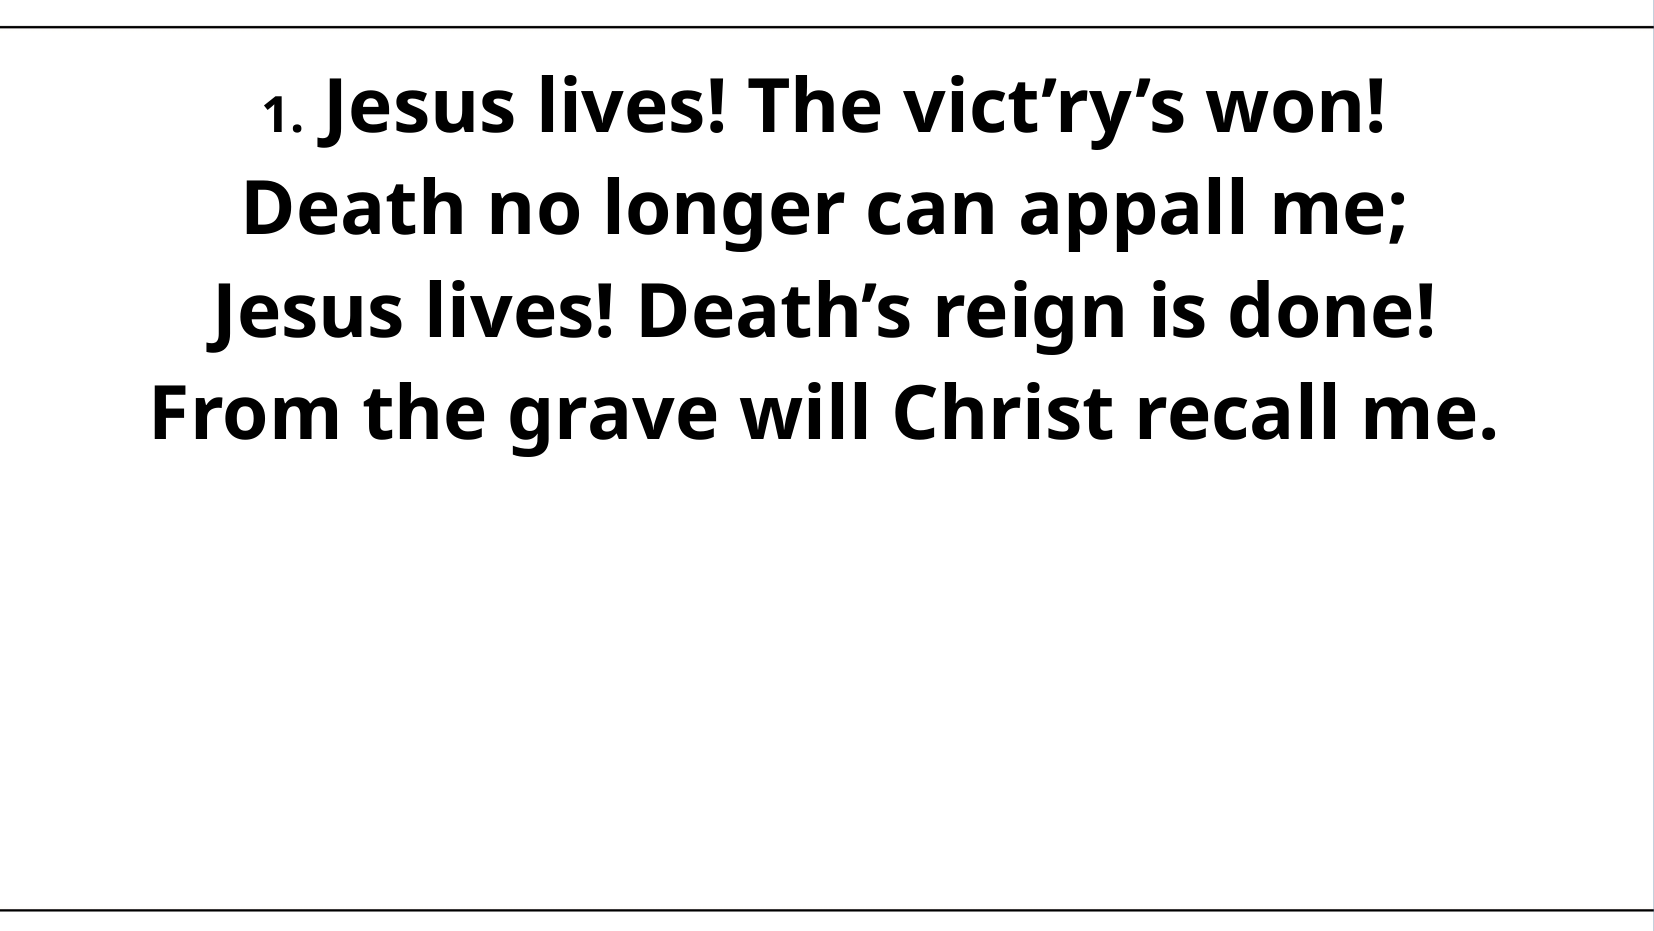

1. Jesus lives! The vict’ry’s won!
Death no longer can appall me;
Jesus lives! Death’s reign is done!
From the grave will Christ recall me.